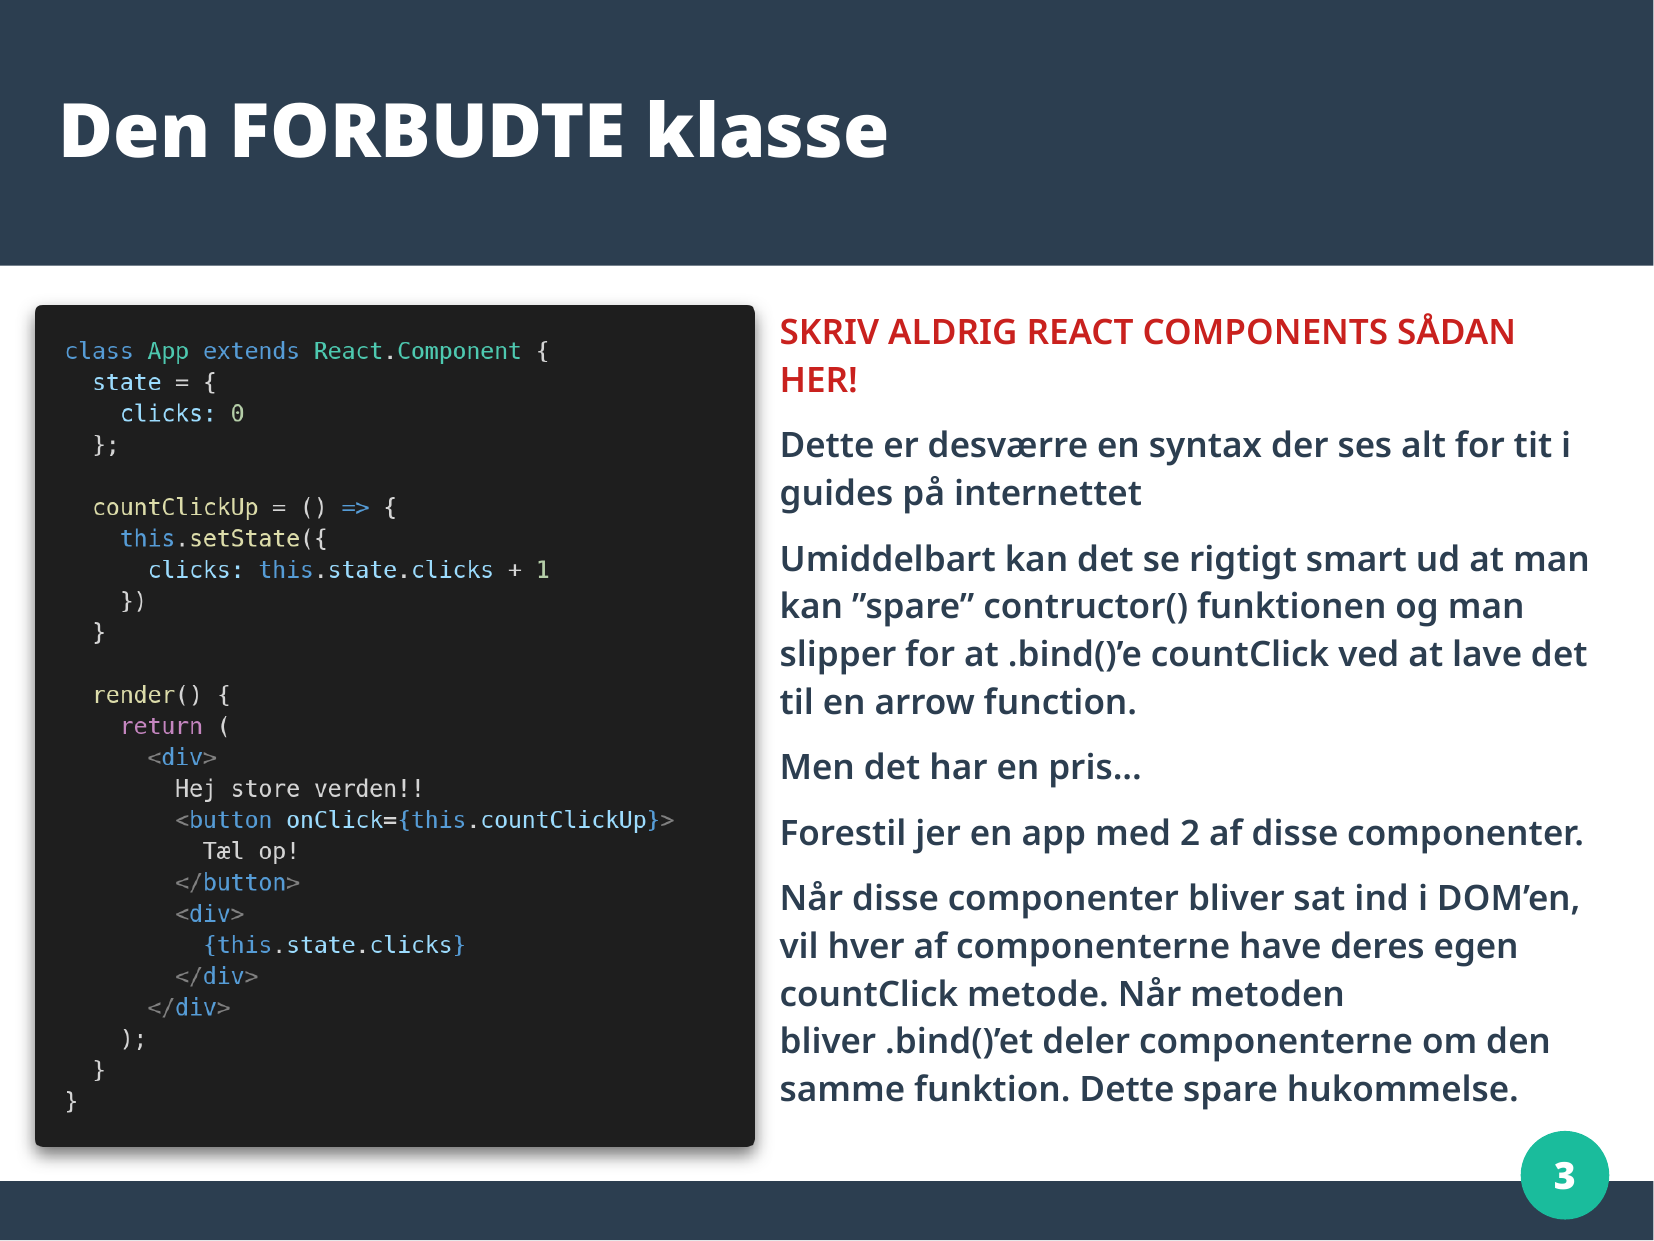

# Den FORBUDTE klasse
SKRIV ALDRIG REACT COMPONENTS SÅDAN HER!
Dette er desværre en syntax der ses alt for tit i guides på internettet
Umiddelbart kan det se rigtigt smart ud at man kan ”spare” contructor() funktionen og man slipper for at .bind()’e countClick ved at lave det til en arrow function.
Men det har en pris...
Forestil jer en app med 2 af disse componenter.
Når disse componenter bliver sat ind i DOM’en, vil hver af componenterne have deres egen countClick metode. Når metoden bliver .bind()’et deler componenterne om den samme funktion. Dette spare hukommelse.
3